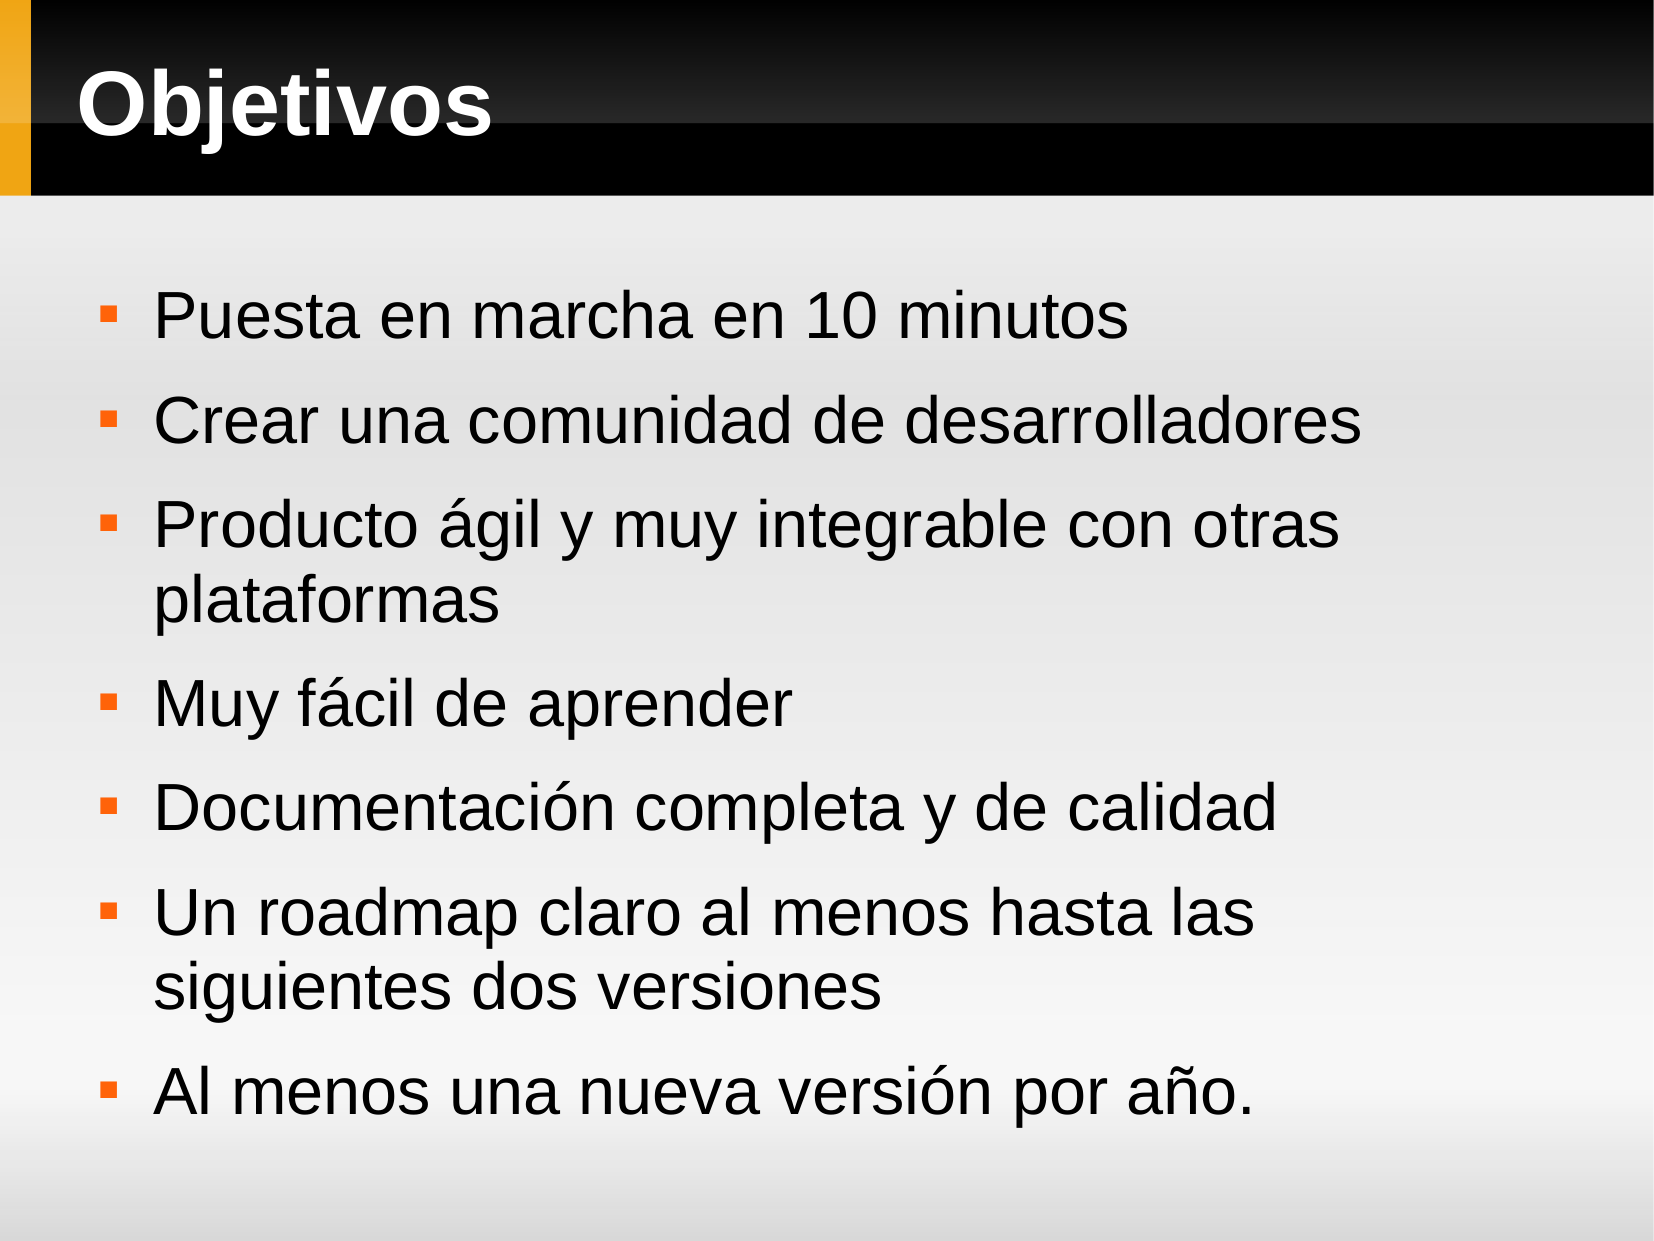

# Objetivos
Puesta en marcha en 10 minutos
Crear una comunidad de desarrolladores
Producto ágil y muy integrable con otras plataformas
Muy fácil de aprender
Documentación completa y de calidad
Un roadmap claro al menos hasta las siguientes dos versiones
Al menos una nueva versión por año.